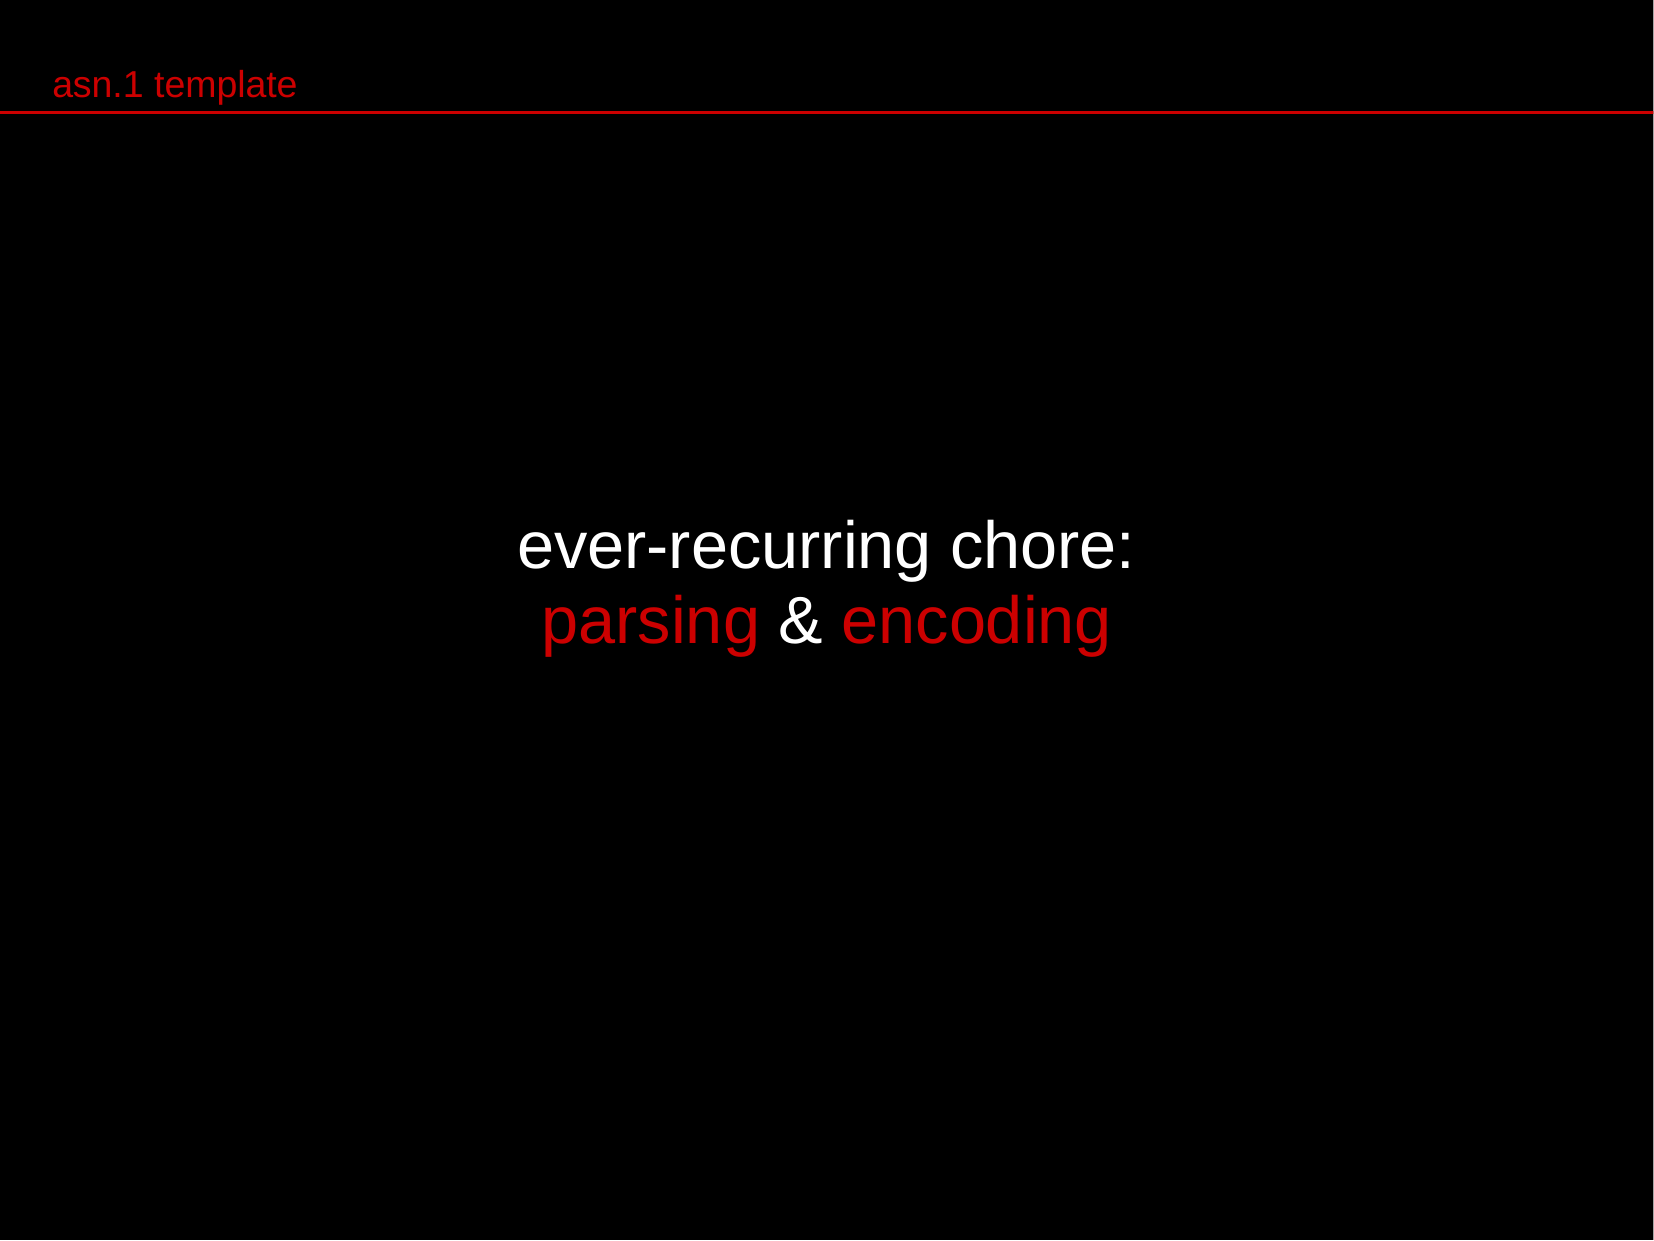

# ever-recurring chore:
parsing & encoding
asn.1 template